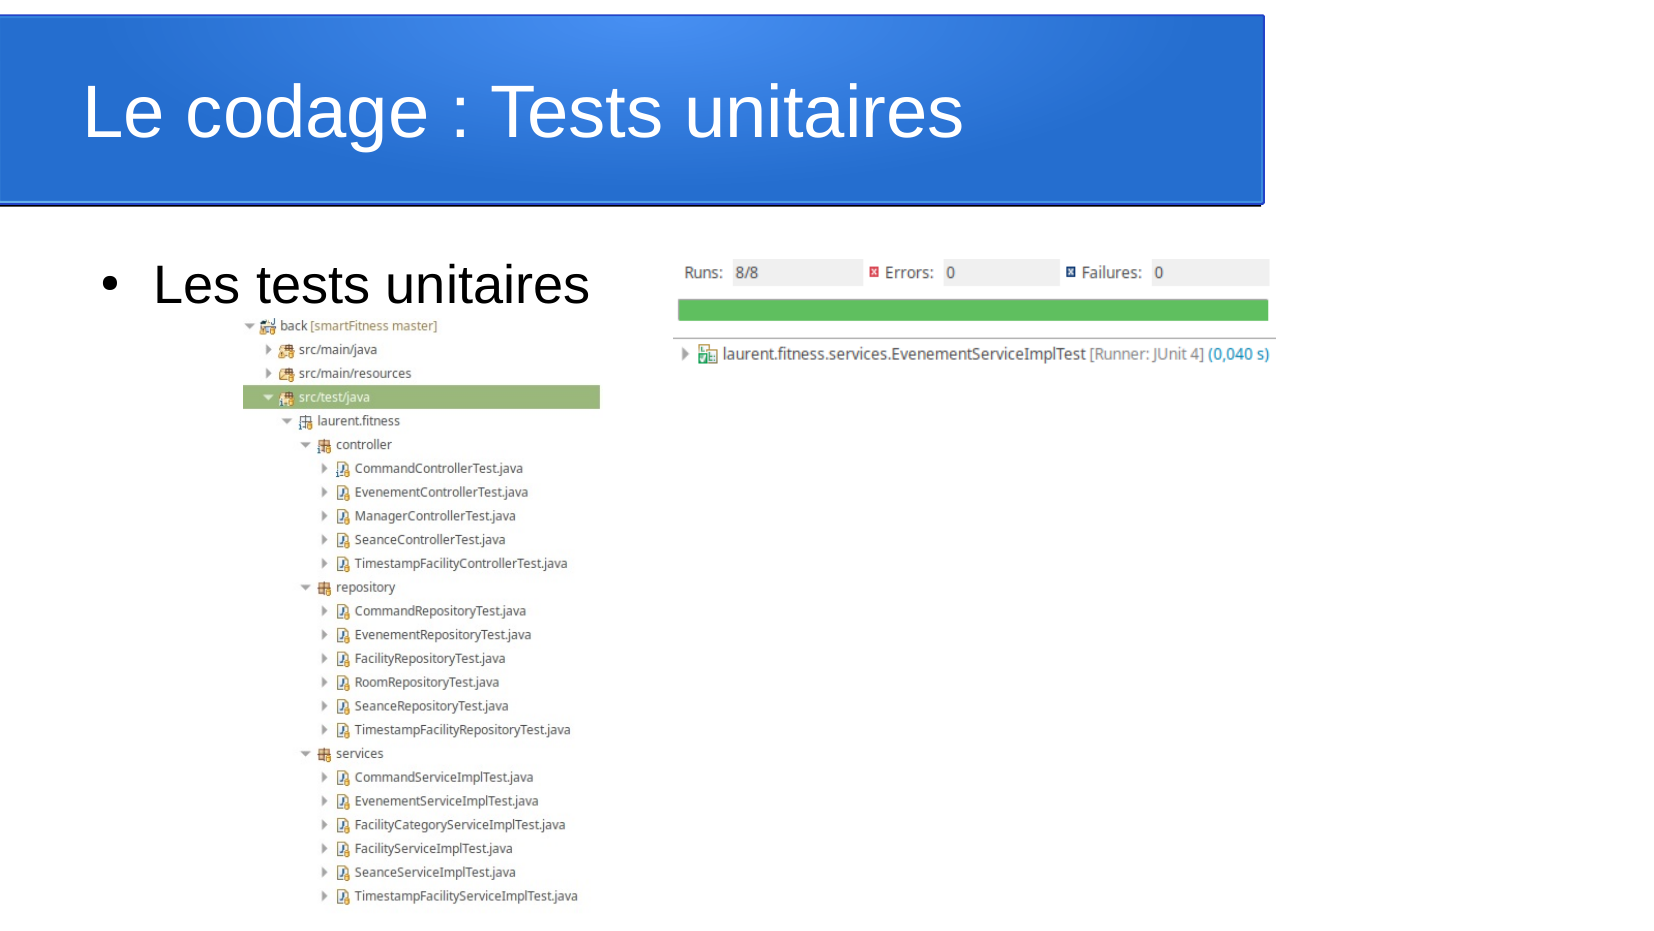

# Le codage : Tests unitaires
Les tests unitaires